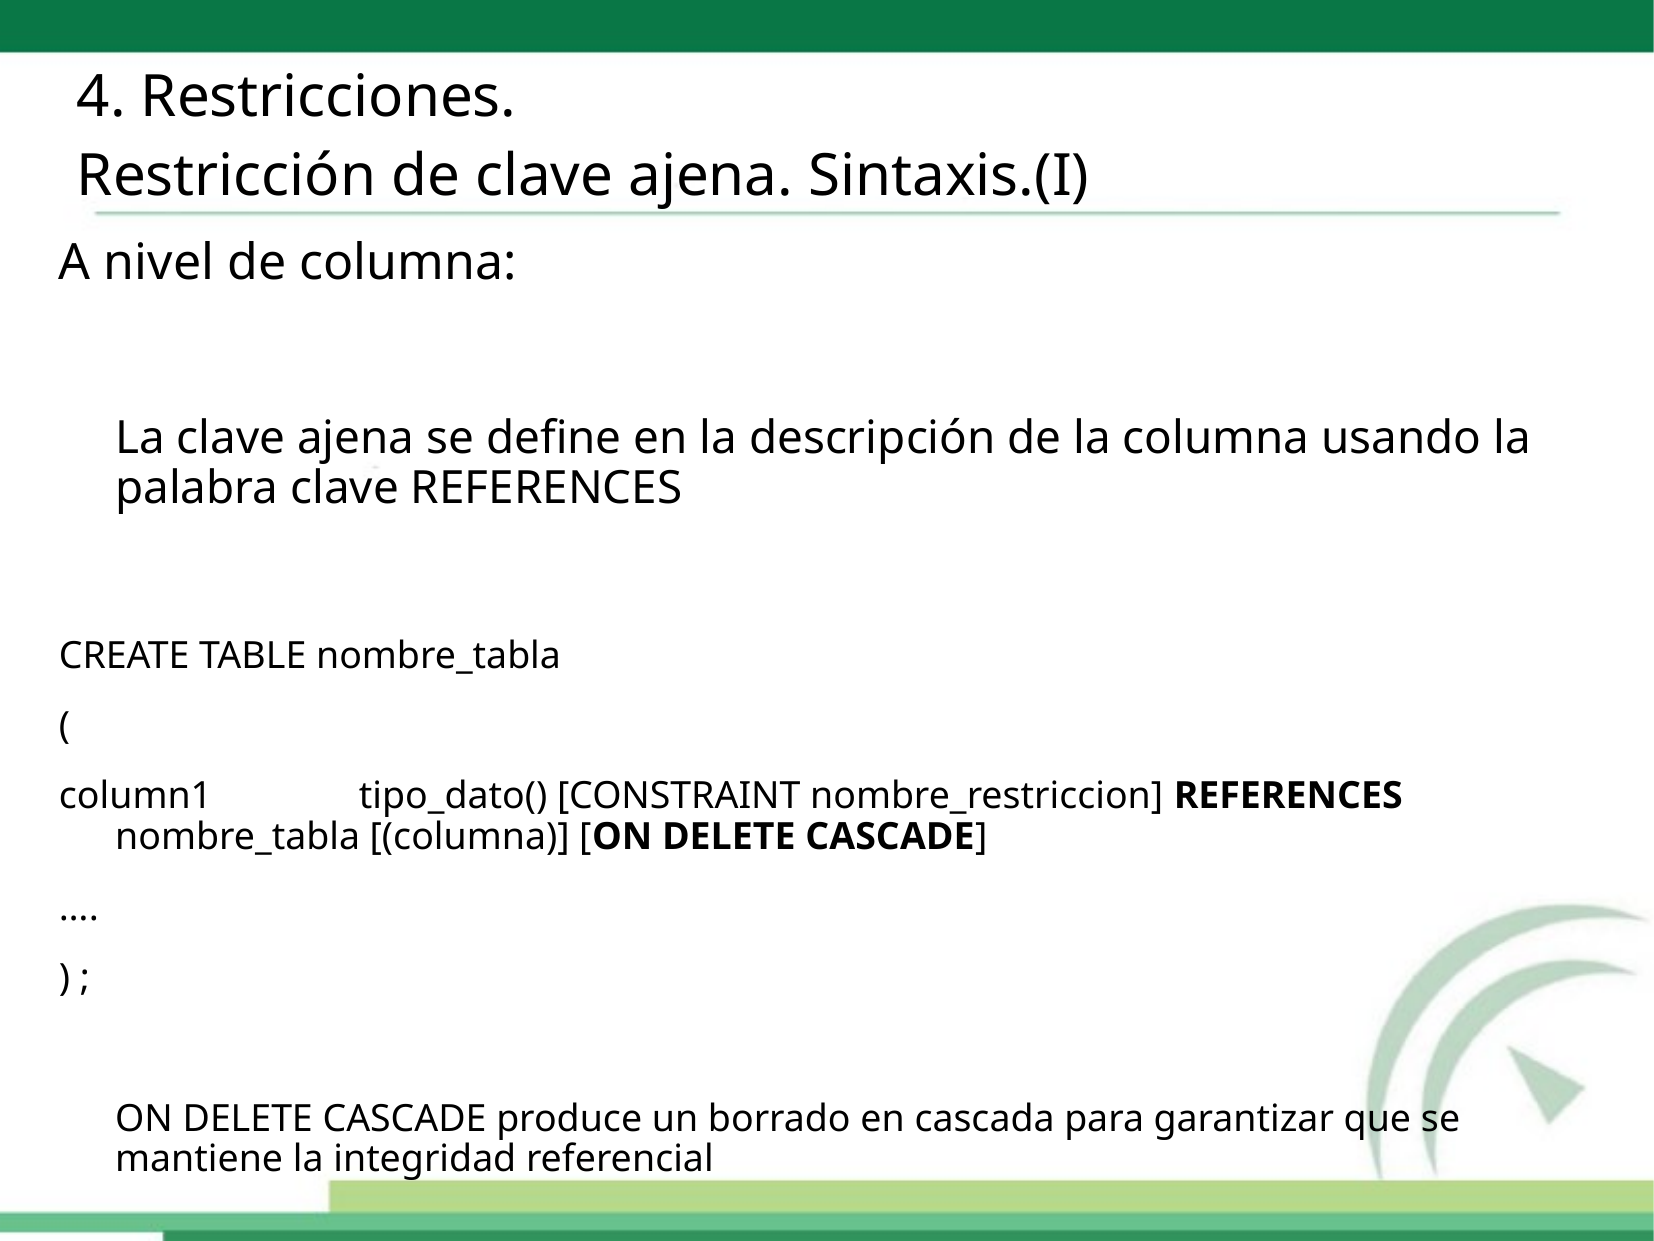

# 4. Restricciones. Restricción de clave ajena. Sintaxis.(I)
A nivel de columna:
La clave ajena se define en la descripción de la columna usando la palabra clave REFERENCES
CREATE TABLE nombre_tabla
(
column1	tipo_dato() [CONSTRAINT nombre_restriccion] REFERENCES nombre_tabla [(columna)] [ON DELETE CASCADE]
….
) ;
ON DELETE CASCADE produce un borrado en cascada para garantizar que se mantiene la integridad referencial